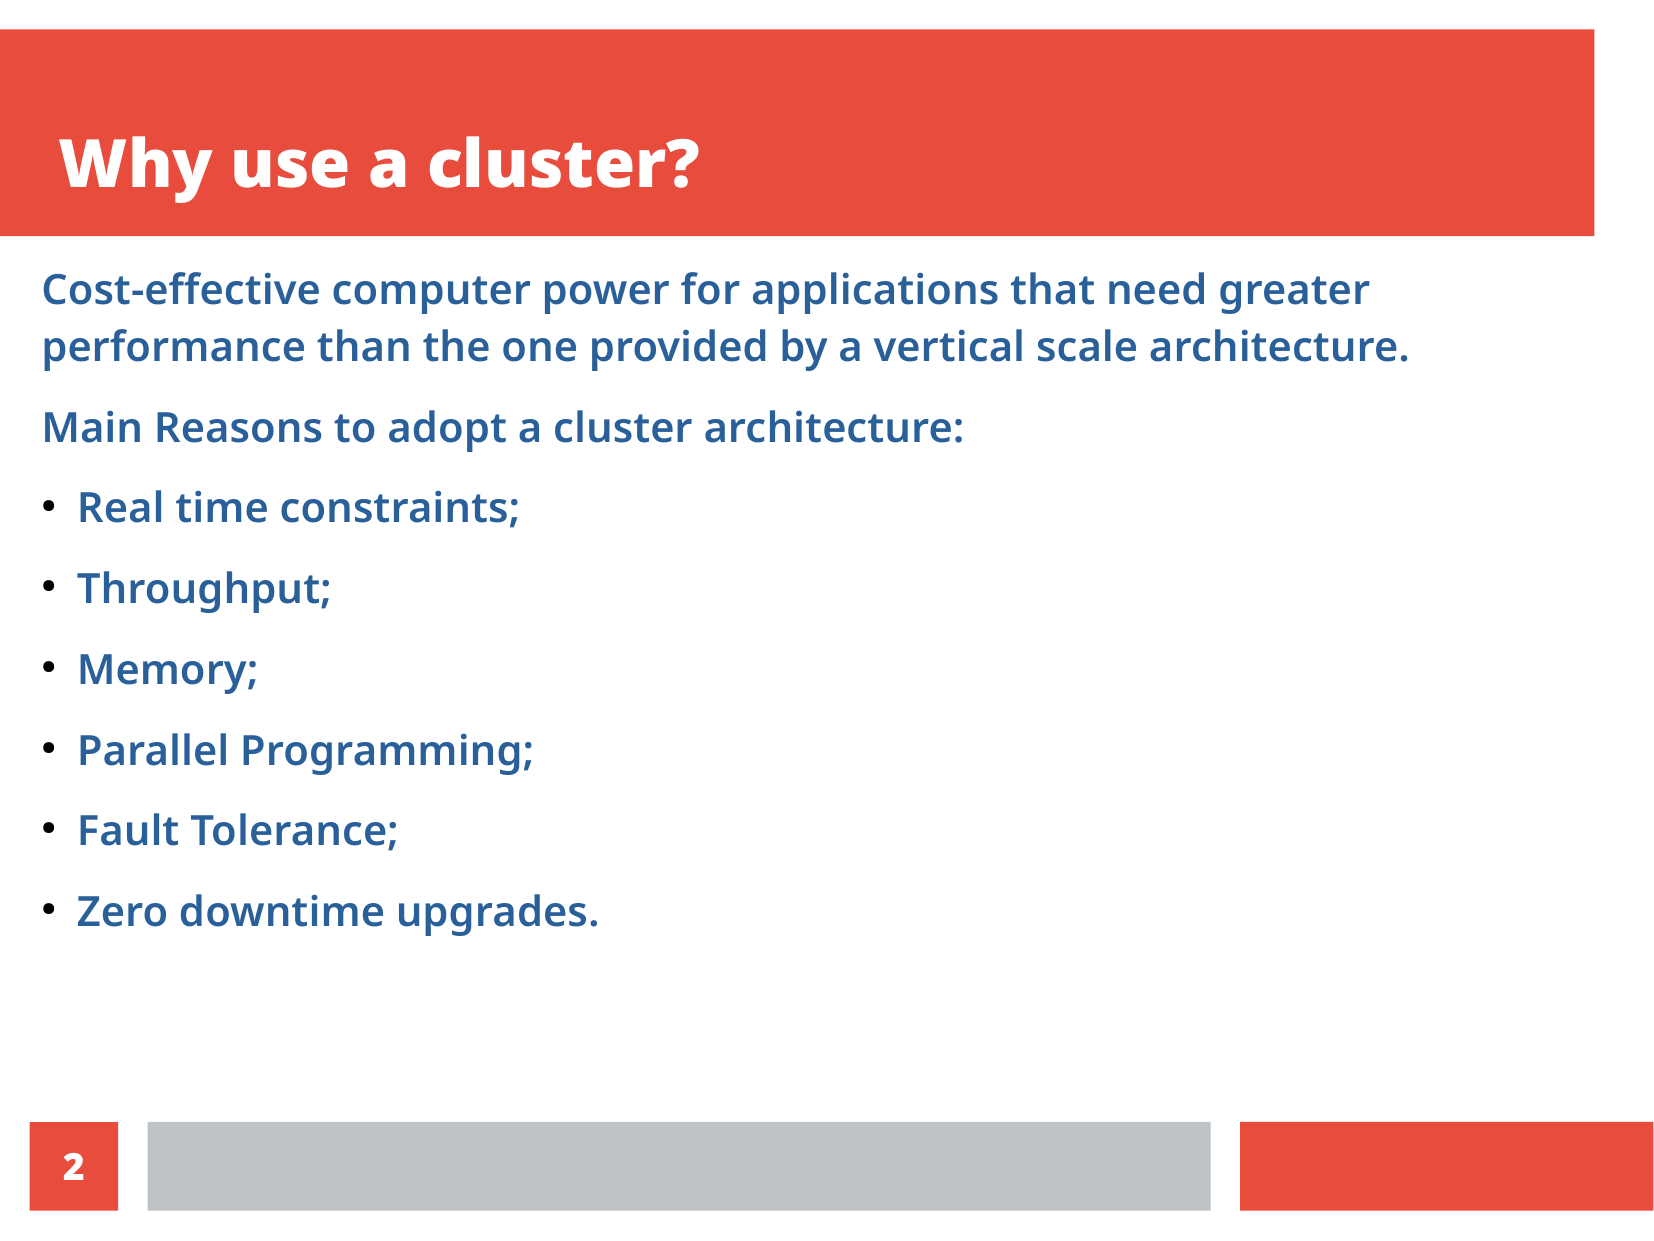

# Why use a cluster?
Cost-effective computer power for applications that need greater performance than the one provided by a vertical scale architecture.
Main Reasons to adopt a cluster architecture:
Real time constraints;
Throughput;
Memory;
Parallel Programming;
Fault Tolerance;
Zero downtime upgrades.
2